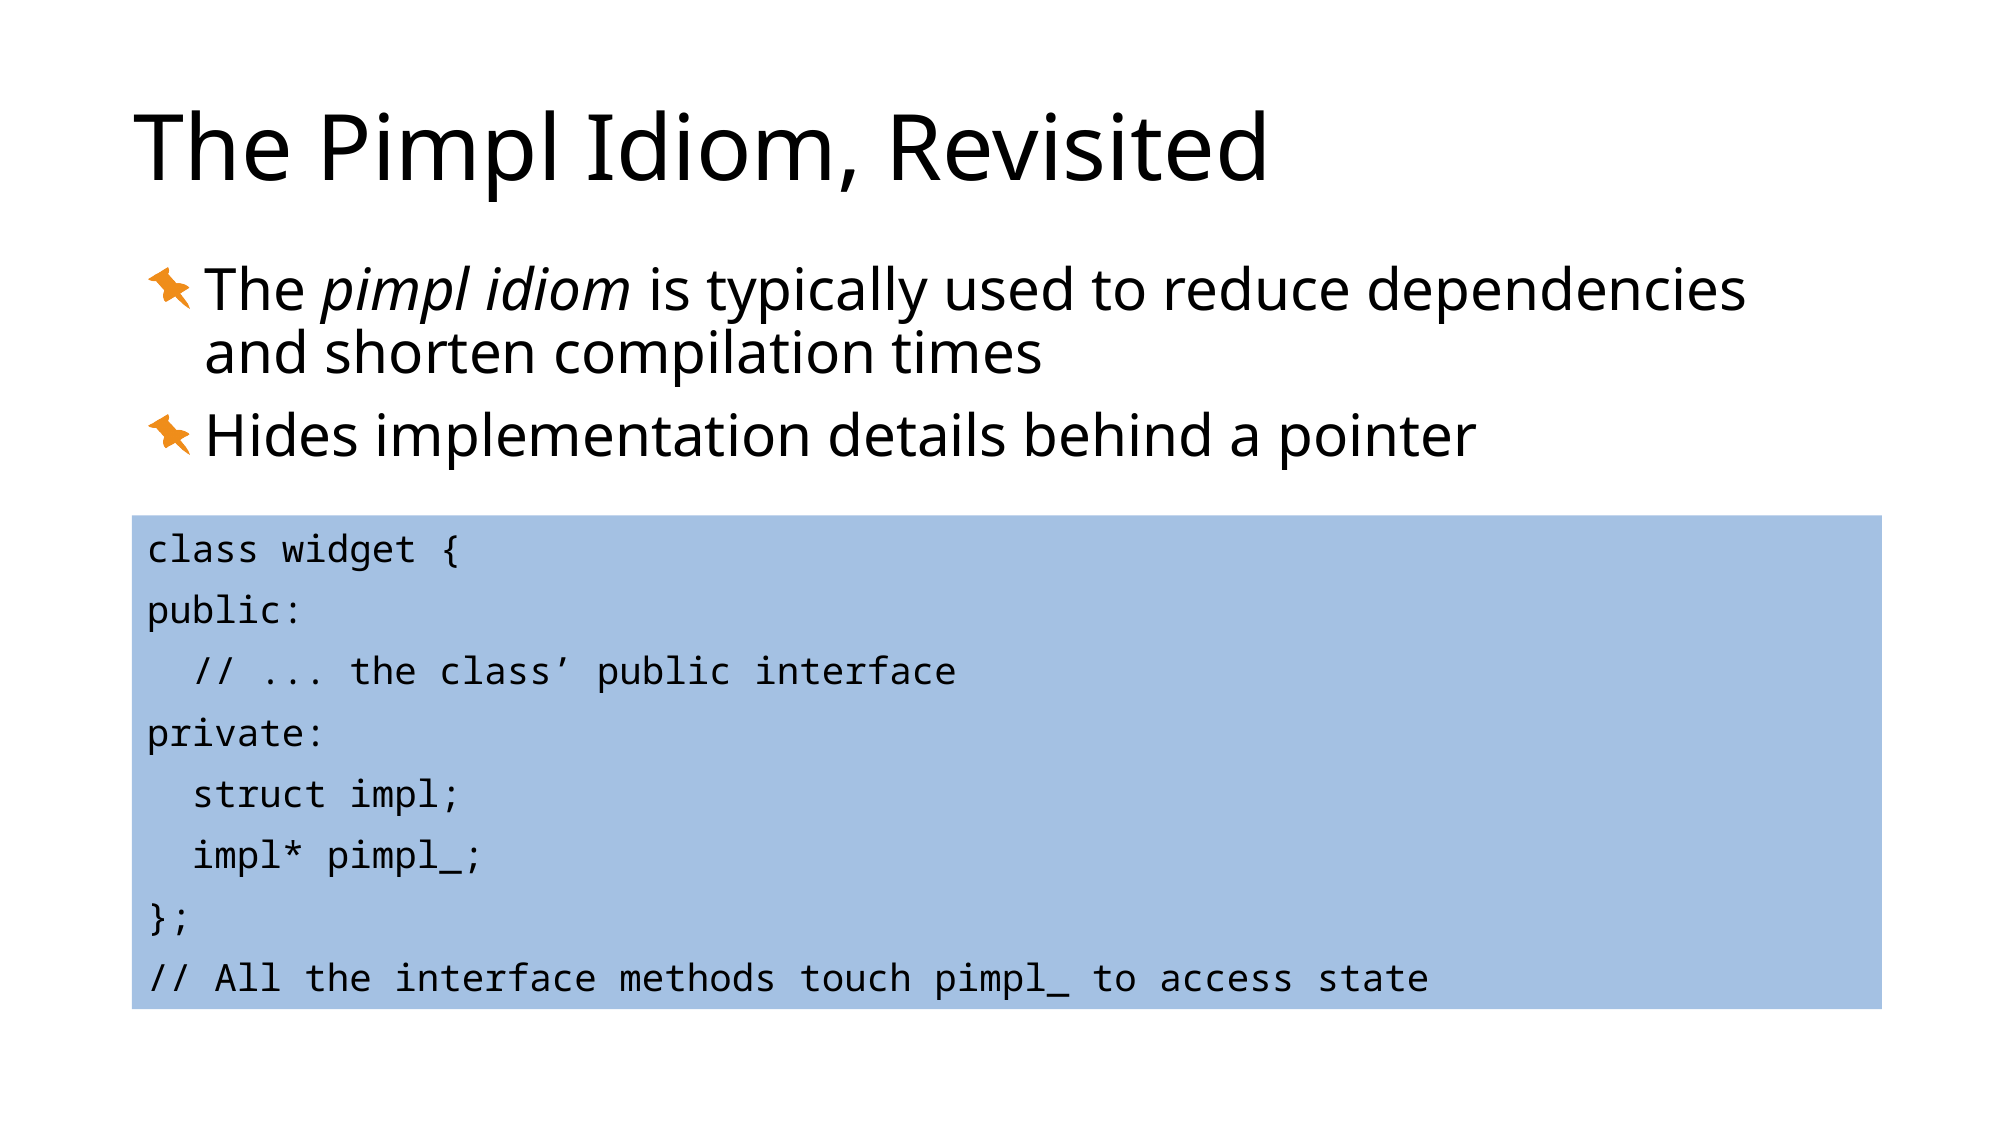

The Pimpl Idiom, Revisited
# The pimpl idiom is typically used to reduce dependencies and shorten compilation times
Hides implementation details behind a pointer
class widget {
public:
 // ... the class’ public interface
private:
 struct impl;
 impl* pimpl_;
};
// All the interface methods touch pimpl_ to access state